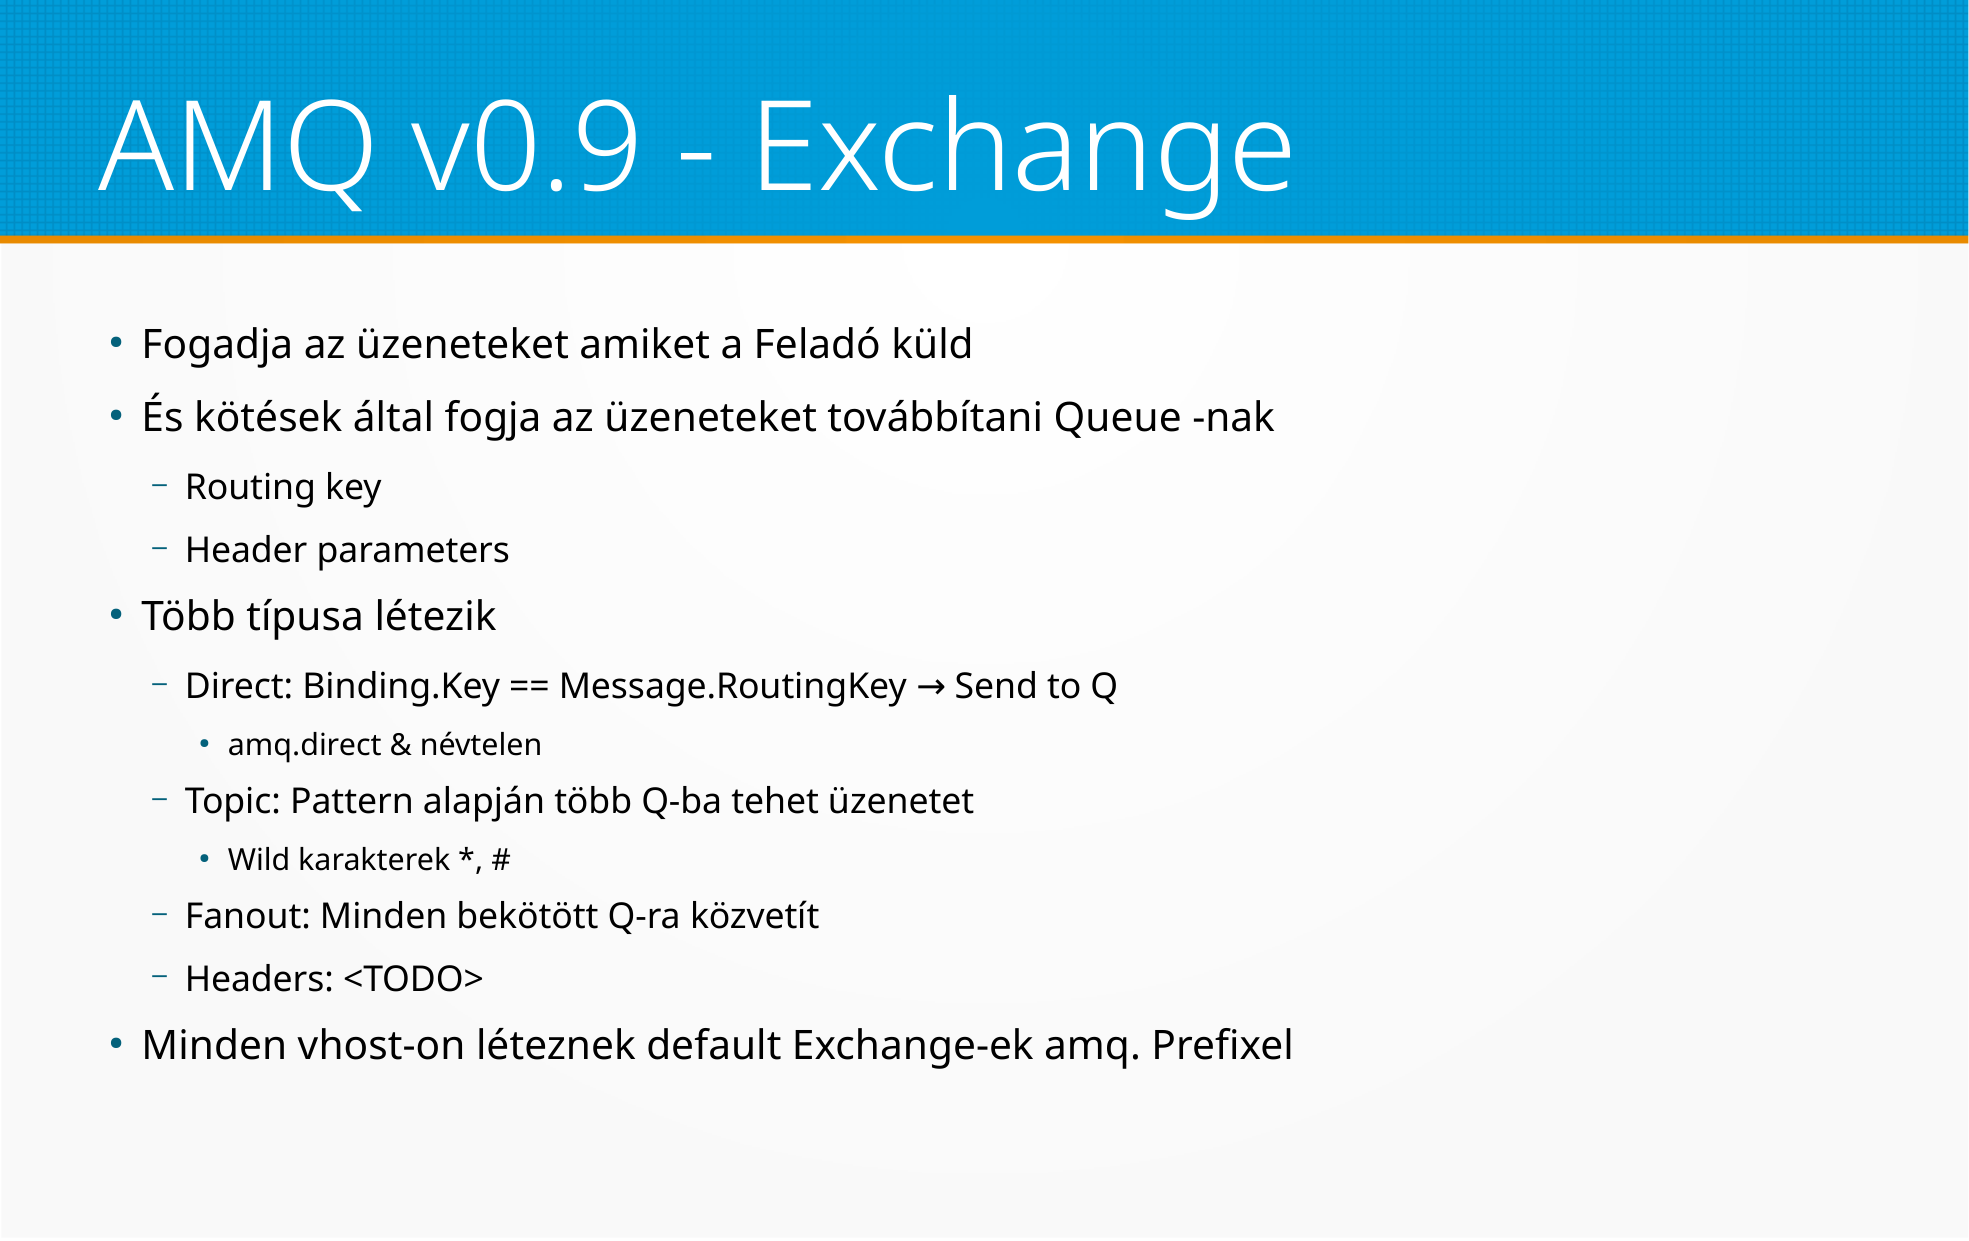

# AMQ v0.9 - Exchange
Fogadja az üzeneteket amiket a Feladó küld
És kötések által fogja az üzeneteket továbbítani Queue -nak
Routing key
Header parameters
Több típusa létezik
Direct: Binding.Key == Message.RoutingKey → Send to Q
amq.direct & névtelen
Topic: Pattern alapján több Q-ba tehet üzenetet
Wild karakterek *, #
Fanout: Minden bekötött Q-ra közvetít
Headers: <TODO>
Minden vhost-on léteznek default Exchange-ek amq. Prefixel